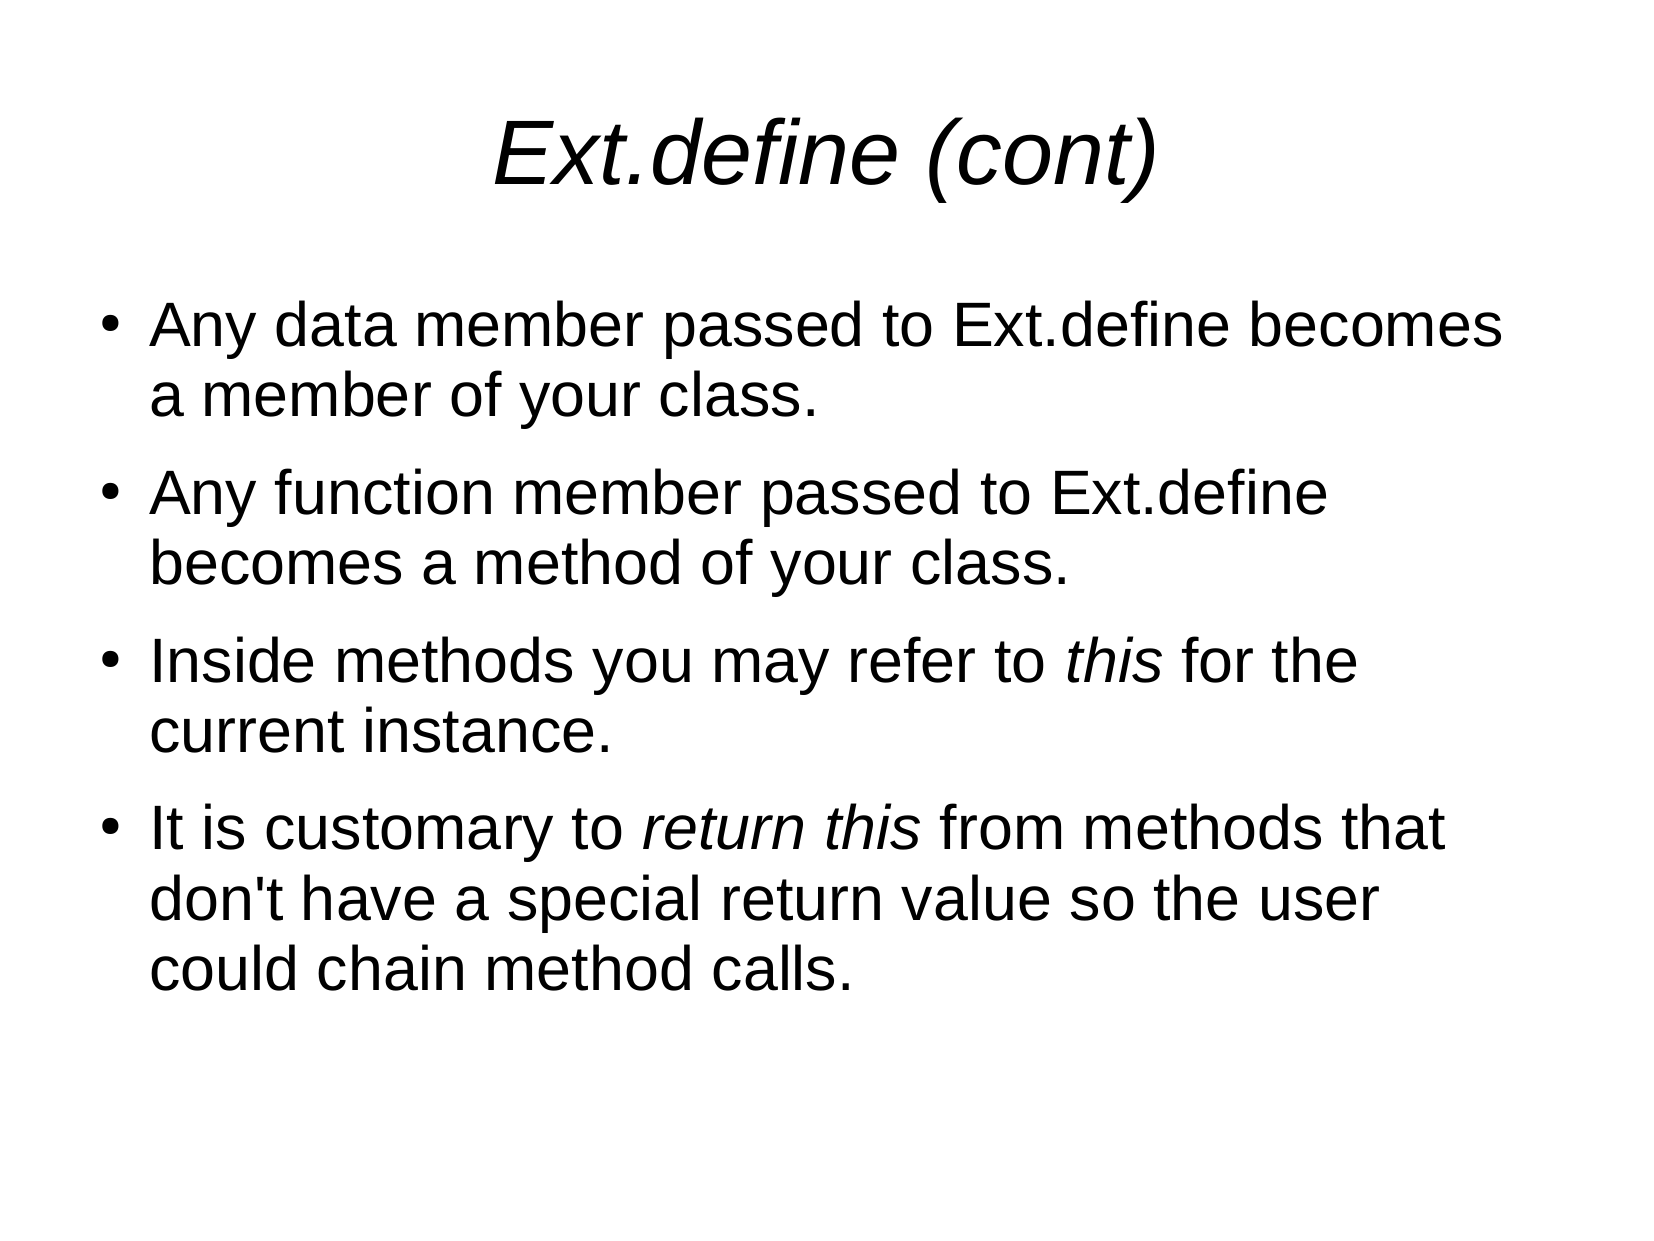

# Ext.define (cont)
Any data member passed to Ext.define becomes a member of your class.
Any function member passed to Ext.define becomes a method of your class.
Inside methods you may refer to this for the current instance.
It is customary to return this from methods that don't have a special return value so the user could chain method calls.